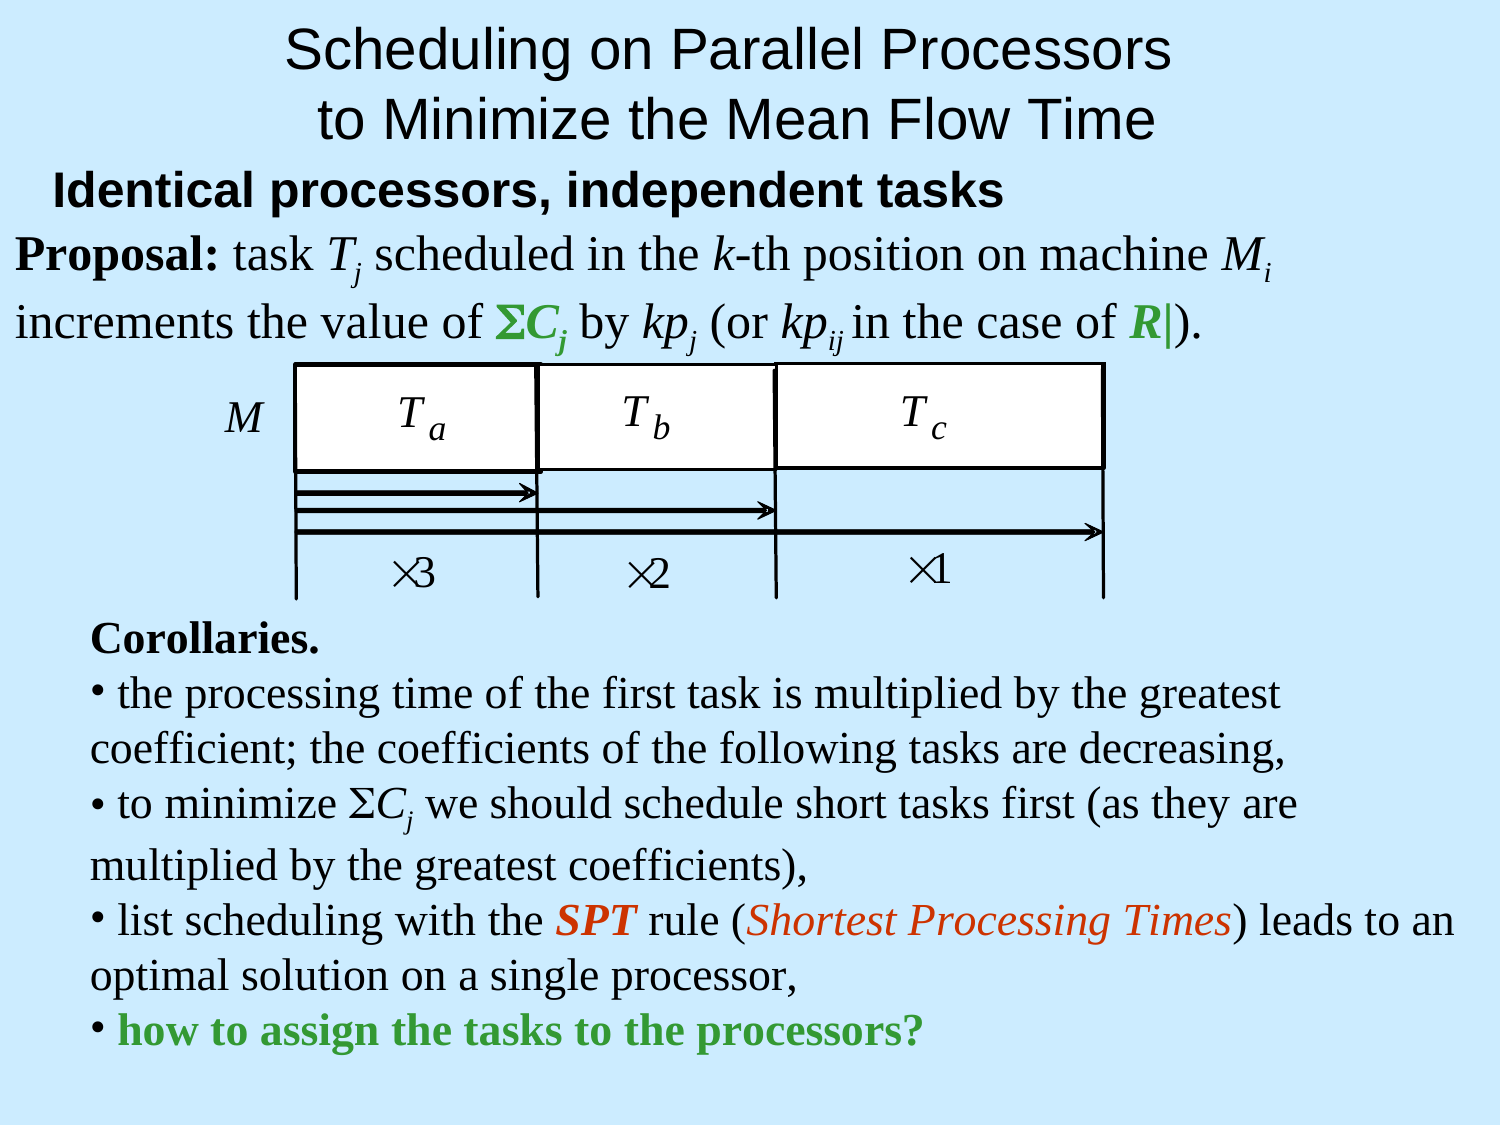

# Scheduling on Parallel Processors to Minimize the Mean Flow Time
Identical processors, independent tasks
Proposal: task Tj scheduled in the k-th position on machine Mi increments the value of Cj by kpj (or kpij in the case of R|).
Corollaries.
 the processing time of the first task is multiplied by the greatest coefficient; the coefficients of the following tasks are decreasing,
 to minimize Cj we should schedule short tasks first (as they are multiplied by the greatest coefficients),
 list scheduling with the SPT rule (Shortest Processing Times) leads to an optimal solution on a single processor,
 how to assign the tasks to the processors?